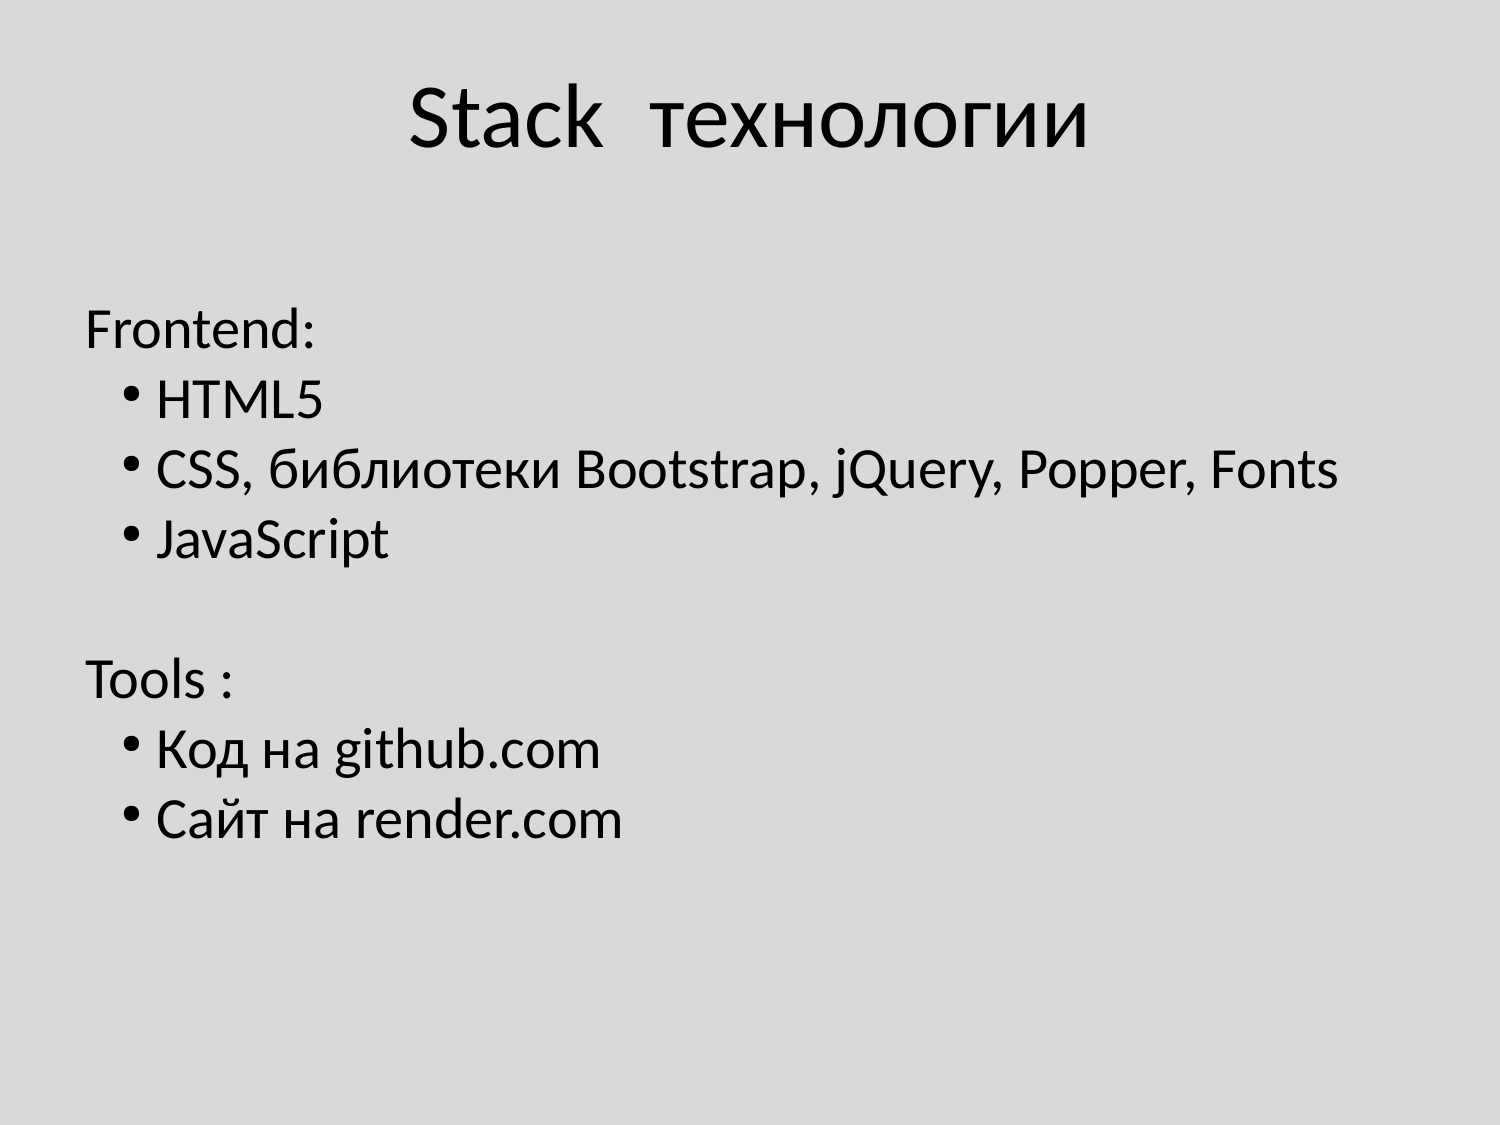

# Stack  технологии
Frontend:
HTML5
CSS, библиотеки Bootstrap, jQuery, Popper, Fonts
JavaScript
Tools :
Код на github.com
Сайт на render.com